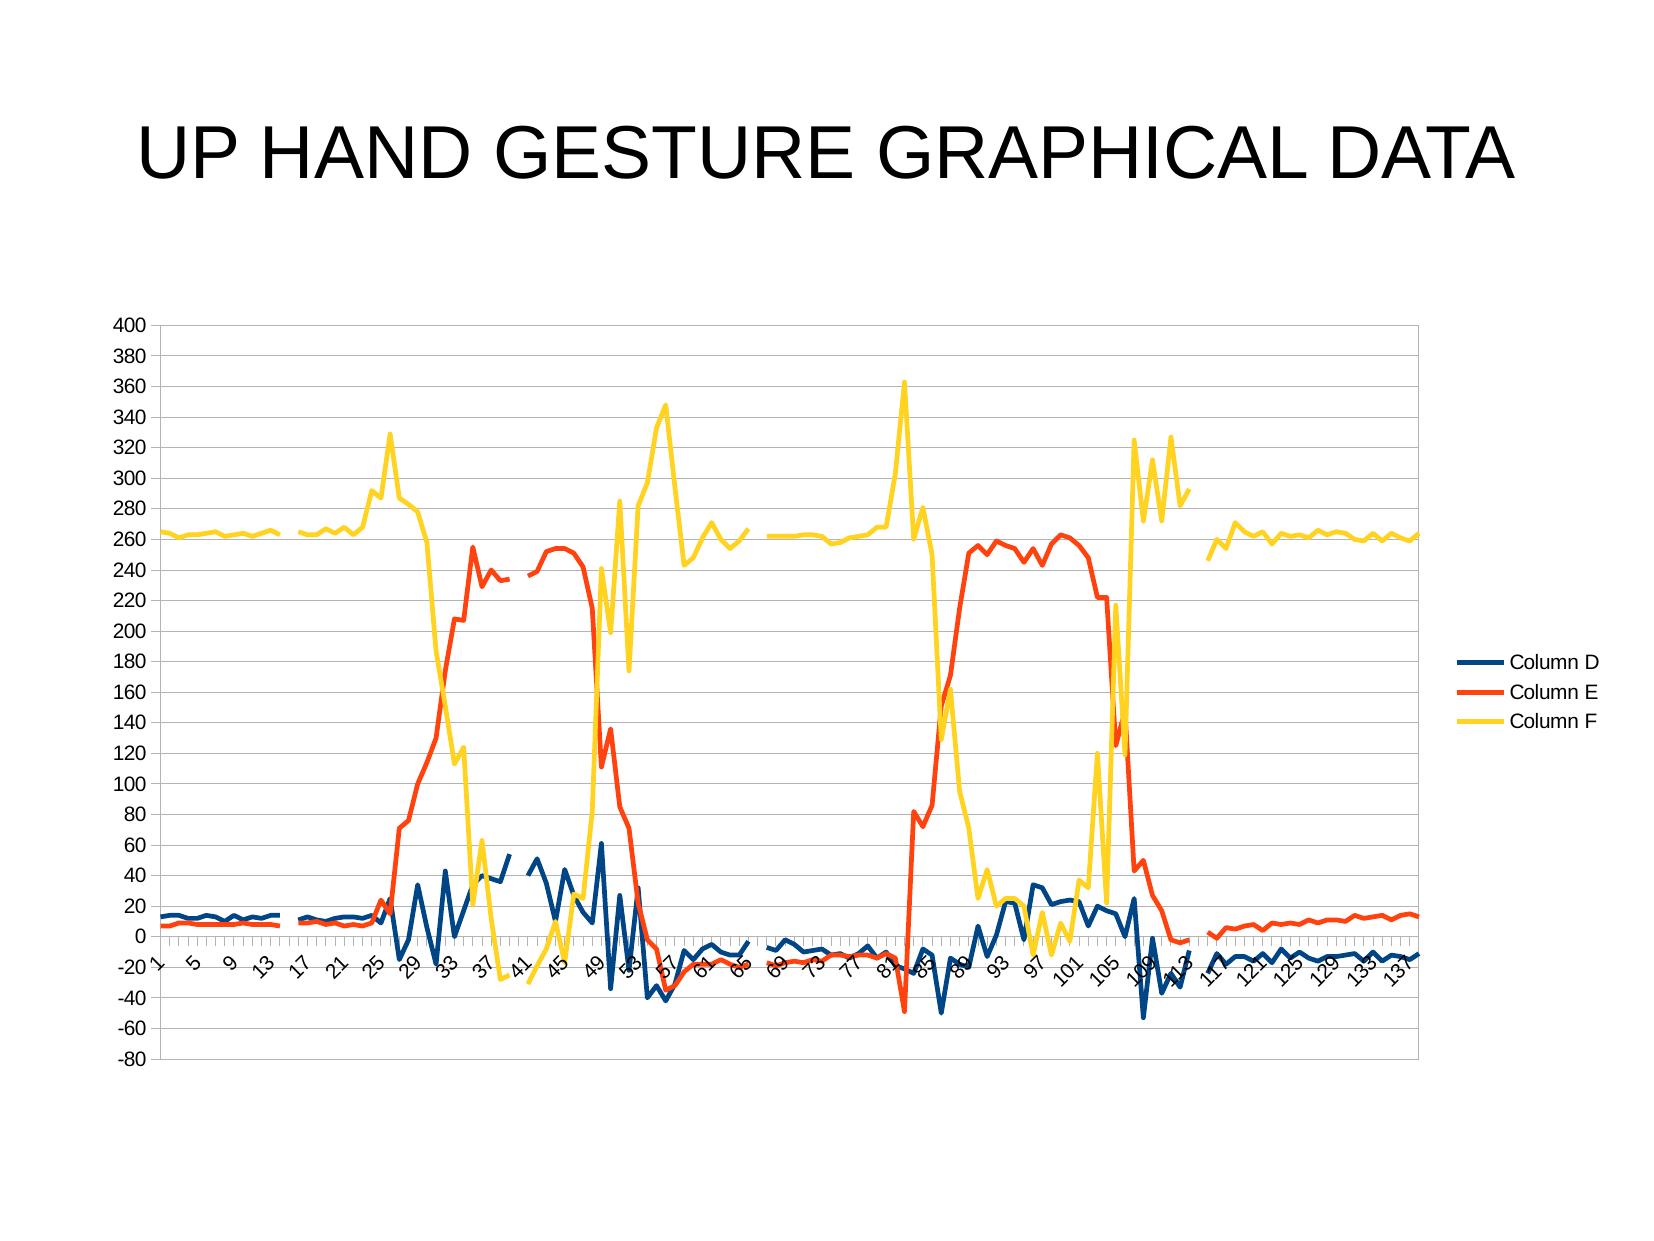

# UP HAND GESTURE GRAPHICAL DATA
### Chart
| Category | Column D | Column E | Column F |
|---|---|---|---|
| 1 | 13.0 | 7.0 | 265.0 |
| 2 | 14.0 | 7.0 | 264.0 |
| 3 | 14.0 | 9.0 | 261.0 |
| 4 | 12.0 | 9.0 | 263.0 |
| 5 | 12.0 | 8.0 | 263.0 |
| 6 | 14.0 | 8.0 | 264.0 |
| 7 | 13.0 | 8.0 | 265.0 |
| 8 | 10.0 | 8.0 | 262.0 |
| 9 | 14.0 | 8.0 | 263.0 |
| 10 | 11.0 | 9.0 | 264.0 |
| 11 | 13.0 | 8.0 | 262.0 |
| 12 | 12.0 | 8.0 | 264.0 |
| 13 | 14.0 | 8.0 | 266.0 |
| 14 | 14.0 | 7.0 | 263.0 |
| 15 | None | None | None |
| 16 | 11.0 | 9.0 | 265.0 |
| 17 | 13.0 | 9.0 | 263.0 |
| 18 | 11.0 | 10.0 | 263.0 |
| 19 | 10.0 | 8.0 | 267.0 |
| 20 | 12.0 | 9.0 | 264.0 |
| 21 | 13.0 | 7.0 | 268.0 |
| 22 | 13.0 | 8.0 | 263.0 |
| 23 | 12.0 | 7.0 | 268.0 |
| 24 | 14.0 | 9.0 | 292.0 |
| 25 | 9.0 | 24.0 | 287.0 |
| 26 | 25.0 | 15.0 | 329.0 |
| 27 | -15.0 | 71.0 | 287.0 |
| 28 | -2.0 | 76.0 | 283.0 |
| 29 | 34.0 | 100.0 | 278.0 |
| 30 | 6.0 | 114.0 | 258.0 |
| 31 | -18.0 | 130.0 | 187.0 |
| 32 | 43.0 | 174.0 | 151.0 |
| 33 | 0.0 | 208.0 | 113.0 |
| 34 | 17.0 | 207.0 | 124.0 |
| 35 | 34.0 | 255.0 | 21.0 |
| 36 | 40.0 | 229.0 | 63.0 |
| 37 | 38.0 | 240.0 | 12.0 |
| 38 | 36.0 | 233.0 | -28.0 |
| 39 | 54.0 | 234.0 | -25.0 |
| 40 | None | None | None |
| 41 | 40.0 | 236.0 | -31.0 |
| 42 | 51.0 | 239.0 | -19.0 |
| 43 | 35.0 | 252.0 | -8.0 |
| 44 | 10.0 | 254.0 | 10.0 |
| 45 | 44.0 | 254.0 | -17.0 |
| 46 | 27.0 | 251.0 | 28.0 |
| 47 | 16.0 | 242.0 | 25.0 |
| 48 | 9.0 | 215.0 | 82.0 |
| 49 | 61.0 | 111.0 | 241.0 |
| 50 | -34.0 | 136.0 | 199.0 |
| 51 | 27.0 | 85.0 | 285.0 |
| 52 | -22.0 | 71.0 | 174.0 |
| 53 | 32.0 | 22.0 | 282.0 |
| 54 | -40.0 | -2.0 | 297.0 |
| 55 | -32.0 | -8.0 | 333.0 |
| 56 | -42.0 | -35.0 | 348.0 |
| 57 | -31.0 | -32.0 | 294.0 |
| 58 | -9.0 | -23.0 | 243.0 |
| 59 | -15.0 | -18.0 | 248.0 |
| 60 | -8.0 | -18.0 | 261.0 |
| 61 | -5.0 | -18.0 | 271.0 |
| 62 | -10.0 | -15.0 | 260.0 |
| 63 | -12.0 | -18.0 | 254.0 |
| 64 | -12.0 | -20.0 | 259.0 |
| 65 | -3.0 | -18.0 | 267.0 |
| 66 | None | None | None |
| 67 | -7.0 | -17.0 | 262.0 |
| 68 | -9.0 | -19.0 | 262.0 |
| 69 | -2.0 | -17.0 | 262.0 |
| 70 | -5.0 | -16.0 | 262.0 |
| 71 | -10.0 | -17.0 | 263.0 |
| 72 | -9.0 | -15.0 | 263.0 |
| 73 | -8.0 | -16.0 | 262.0 |
| 74 | -12.0 | -12.0 | 257.0 |
| 75 | -11.0 | -12.0 | 258.0 |
| 76 | -14.0 | -13.0 | 261.0 |
| 77 | -11.0 | -12.0 | 262.0 |
| 78 | -6.0 | -12.0 | 263.0 |
| 79 | -14.0 | -14.0 | 268.0 |
| 80 | -10.0 | -11.0 | 268.0 |
| 81 | -19.0 | -14.0 | 303.0 |
| 82 | -21.0 | -49.0 | 363.0 |
| 83 | -24.0 | 82.0 | 260.0 |
| 84 | -8.0 | 72.0 | 281.0 |
| 85 | -12.0 | 86.0 | 250.0 |
| 86 | -50.0 | 151.0 | 129.0 |
| 87 | -14.0 | 171.0 | 162.0 |
| 88 | -18.0 | 215.0 | 95.0 |
| 89 | -20.0 | 251.0 | 71.0 |
| 90 | 7.0 | 256.0 | 25.0 |
| 91 | -13.0 | 250.0 | 44.0 |
| 92 | 1.0 | 259.0 | 20.0 |
| 93 | 23.0 | 256.0 | 25.0 |
| 94 | 22.0 | 254.0 | 25.0 |
| 95 | -2.0 | 245.0 | 20.0 |
| 96 | 34.0 | 254.0 | -12.0 |
| 97 | 32.0 | 243.0 | 16.0 |
| 98 | 21.0 | 257.0 | -12.0 |
| 99 | 23.0 | 263.0 | 9.0 |
| 100 | 24.0 | 261.0 | -3.0 |
| 101 | 23.0 | 256.0 | 37.0 |
| 102 | 7.0 | 248.0 | 32.0 |
| 103 | 20.0 | 222.0 | 120.0 |
| 104 | 17.0 | 222.0 | 22.0 |
| 105 | 15.0 | 125.0 | 217.0 |
| 106 | 0.0 | 148.0 | 119.0 |
| 107 | 25.0 | 43.0 | 325.0 |
| 108 | -53.0 | 50.0 | 272.0 |
| 109 | -1.0 | 27.0 | 312.0 |
| 110 | -37.0 | 17.0 | 272.0 |
| 111 | -24.0 | -2.0 | 327.0 |
| 112 | -33.0 | -4.0 | 282.0 |
| 113 | -9.0 | -2.0 | 293.0 |
| 114 | None | None | None |
| 115 | -24.0 | 3.0 | 246.0 |
| 116 | -11.0 | -1.0 | 260.0 |
| 117 | -18.0 | 6.0 | 254.0 |
| 118 | -13.0 | 5.0 | 271.0 |
| 119 | -13.0 | 7.0 | 265.0 |
| 120 | -16.0 | 8.0 | 262.0 |
| 121 | -11.0 | 4.0 | 265.0 |
| 122 | -17.0 | 9.0 | 257.0 |
| 123 | -8.0 | 8.0 | 264.0 |
| 124 | -14.0 | 9.0 | 262.0 |
| 125 | -10.0 | 8.0 | 263.0 |
| 126 | -14.0 | 11.0 | 261.0 |
| 127 | -16.0 | 9.0 | 266.0 |
| 128 | -13.0 | 11.0 | 263.0 |
| 129 | -13.0 | 11.0 | 265.0 |
| 130 | -12.0 | 10.0 | 264.0 |
| 131 | -11.0 | 14.0 | 260.0 |
| 132 | -16.0 | 12.0 | 259.0 |
| 133 | -10.0 | 13.0 | 264.0 |
| 134 | -16.0 | 14.0 | 259.0 |
| 135 | -12.0 | 11.0 | 264.0 |
| 136 | -13.0 | 14.0 | 261.0 |
| 137 | -15.0 | 15.0 | 259.0 |
| 138 | -11.0 | 13.0 | 264.0 |